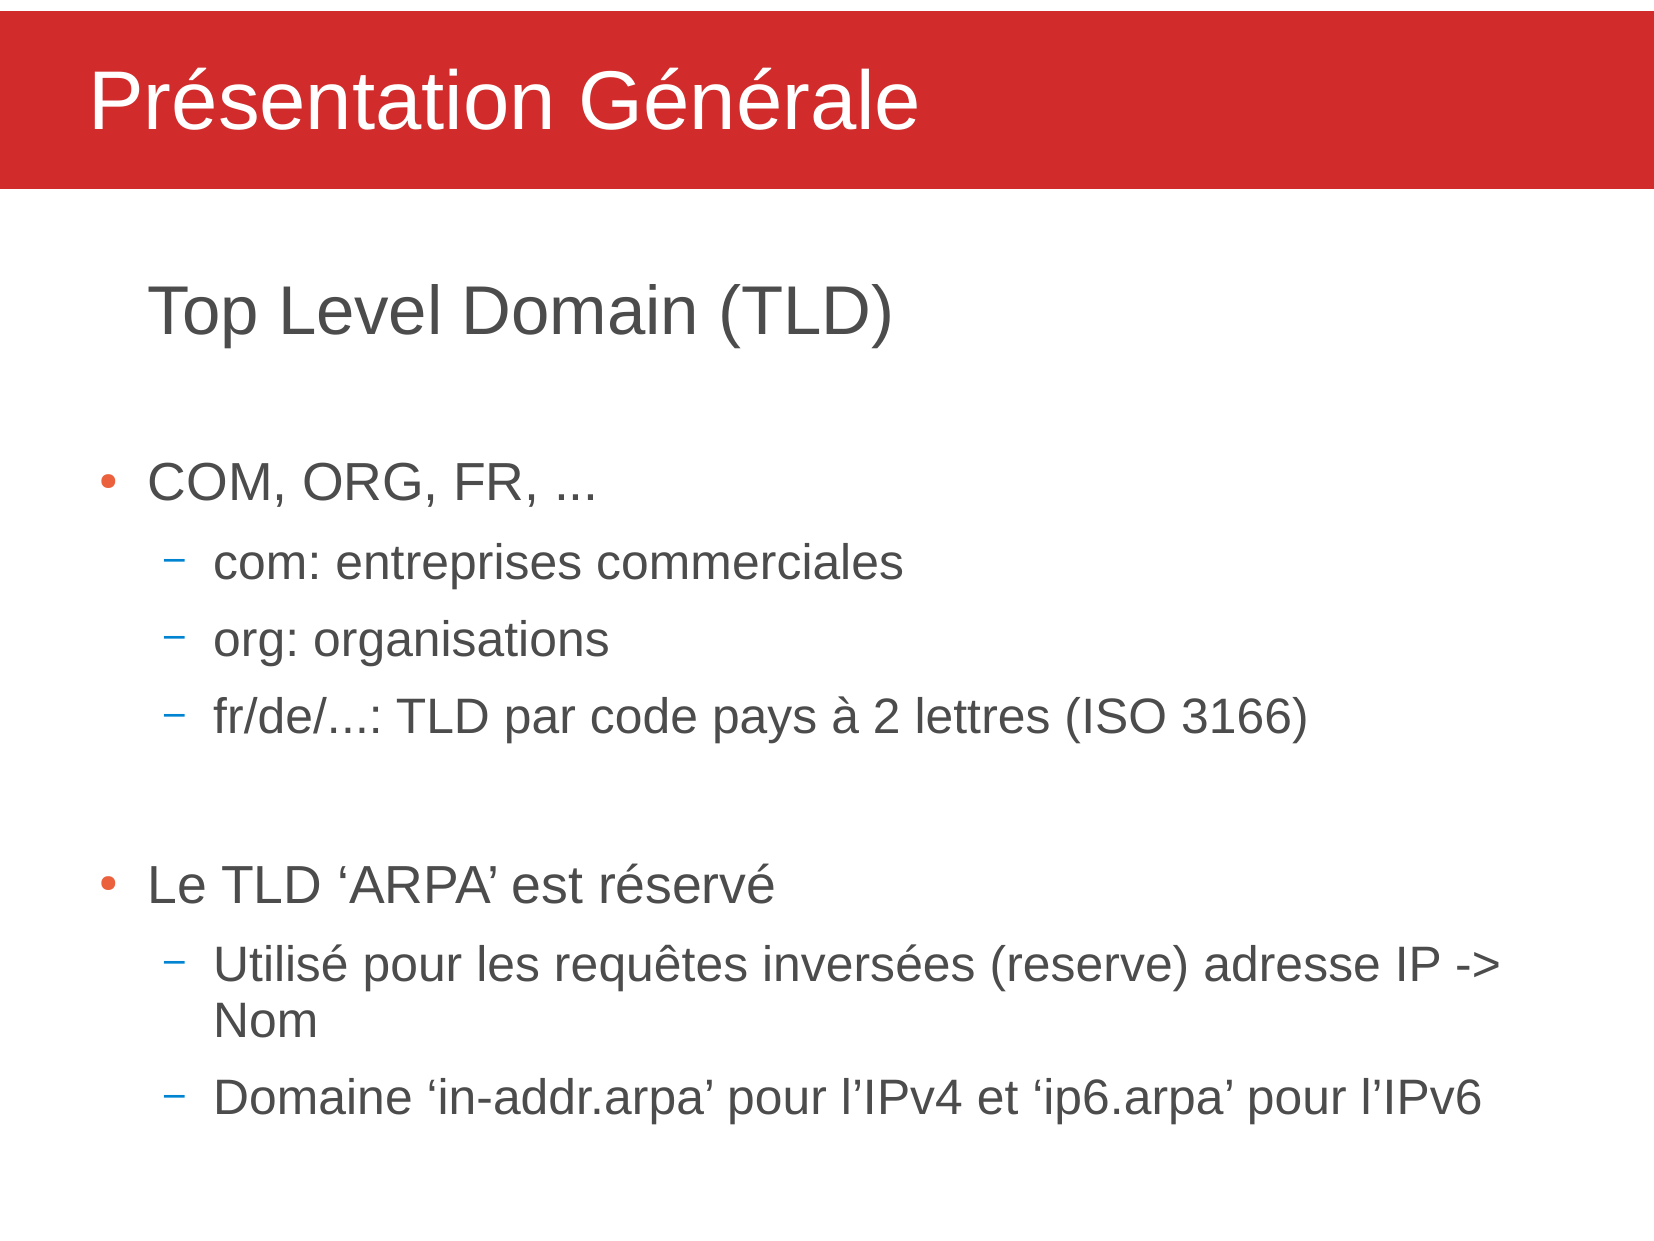

# Présentation Générale
Top Level Domain (TLD)
COM, ORG, FR, ...
com: entreprises commerciales
org: organisations
fr/de/...: TLD par code pays à 2 lettres (ISO 3166)
Le TLD ‘ARPA’ est réservé
Utilisé pour les requêtes inversées (reserve) adresse IP -> Nom
Domaine ‘in-addr.arpa’ pour l’IPv4 et ‘ip6.arpa’ pour l’IPv6